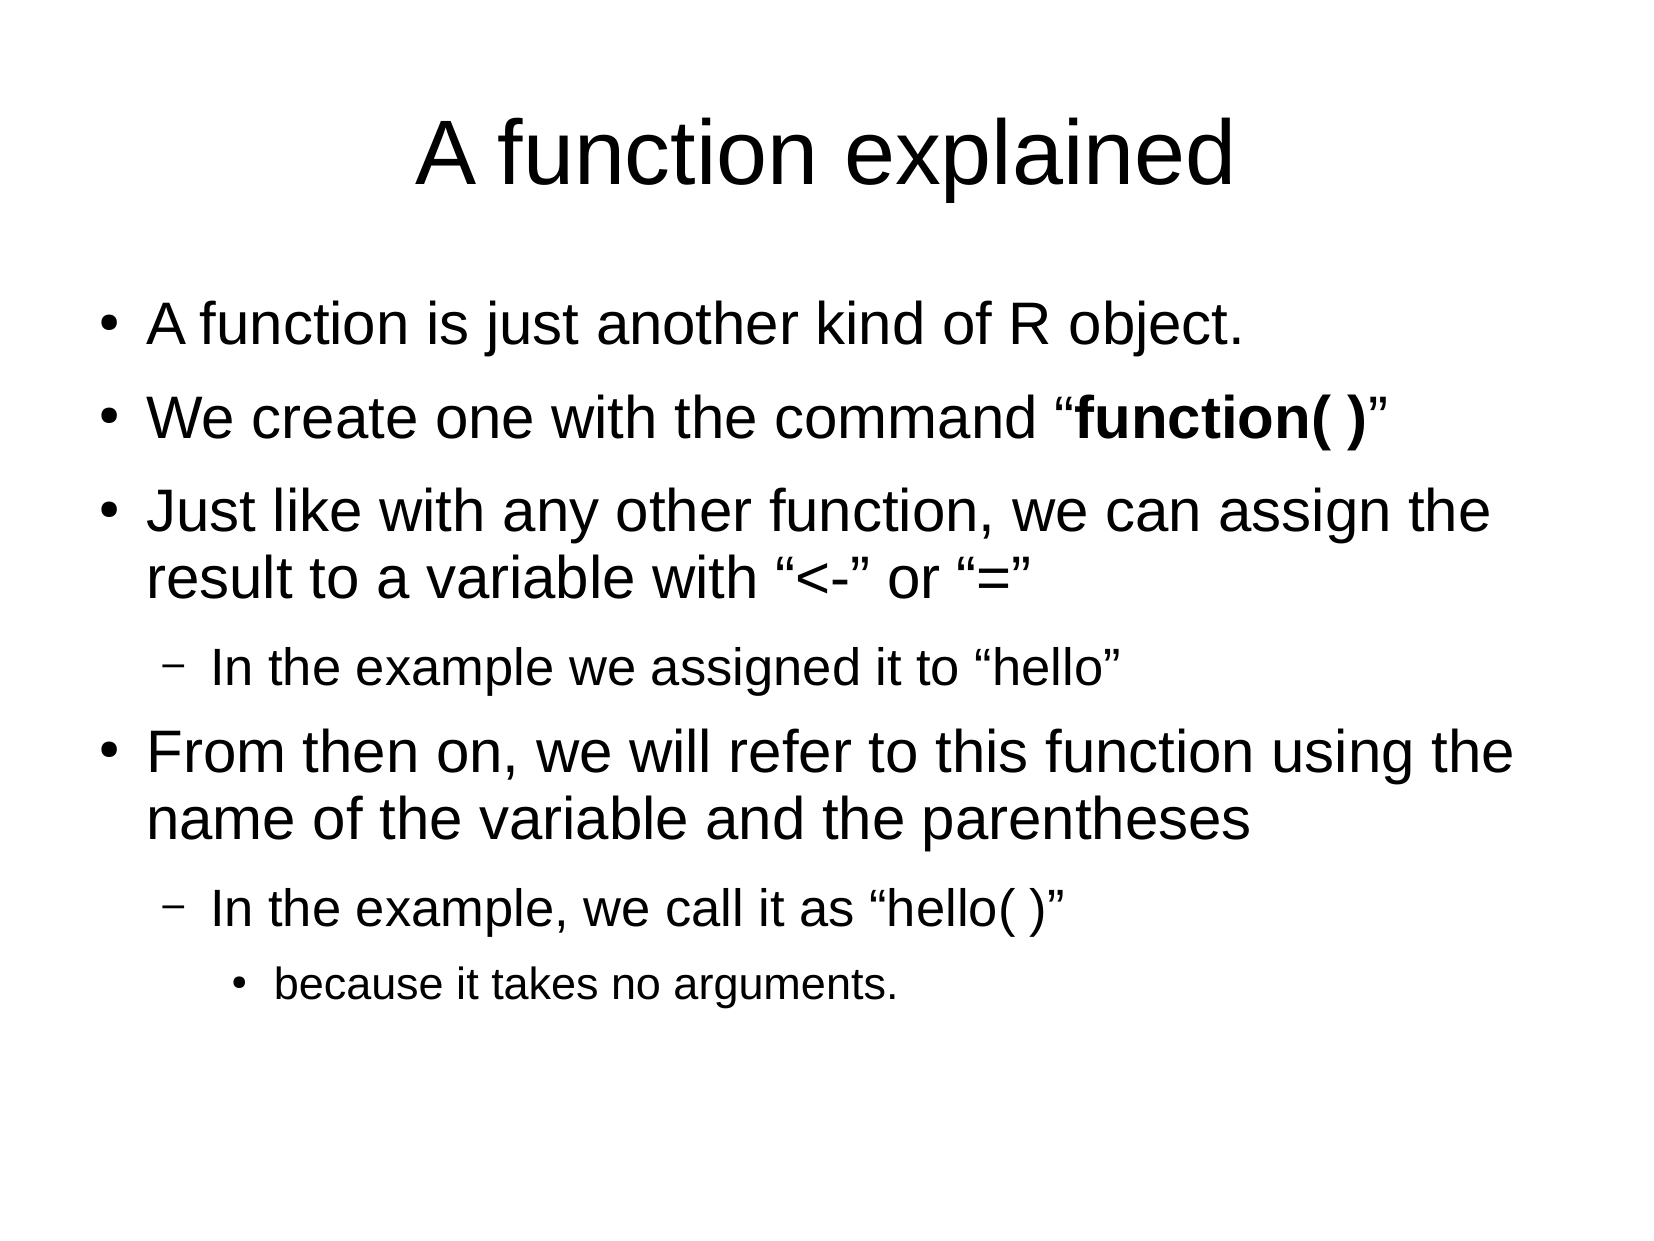

# A function explained
A function is just another kind of R object.
We create one with the command “function( )”
Just like with any other function, we can assign the result to a variable with “<-” or “=”
In the example we assigned it to “hello”
From then on, we will refer to this function using the name of the variable and the parentheses
In the example, we call it as “hello( )”
because it takes no arguments.